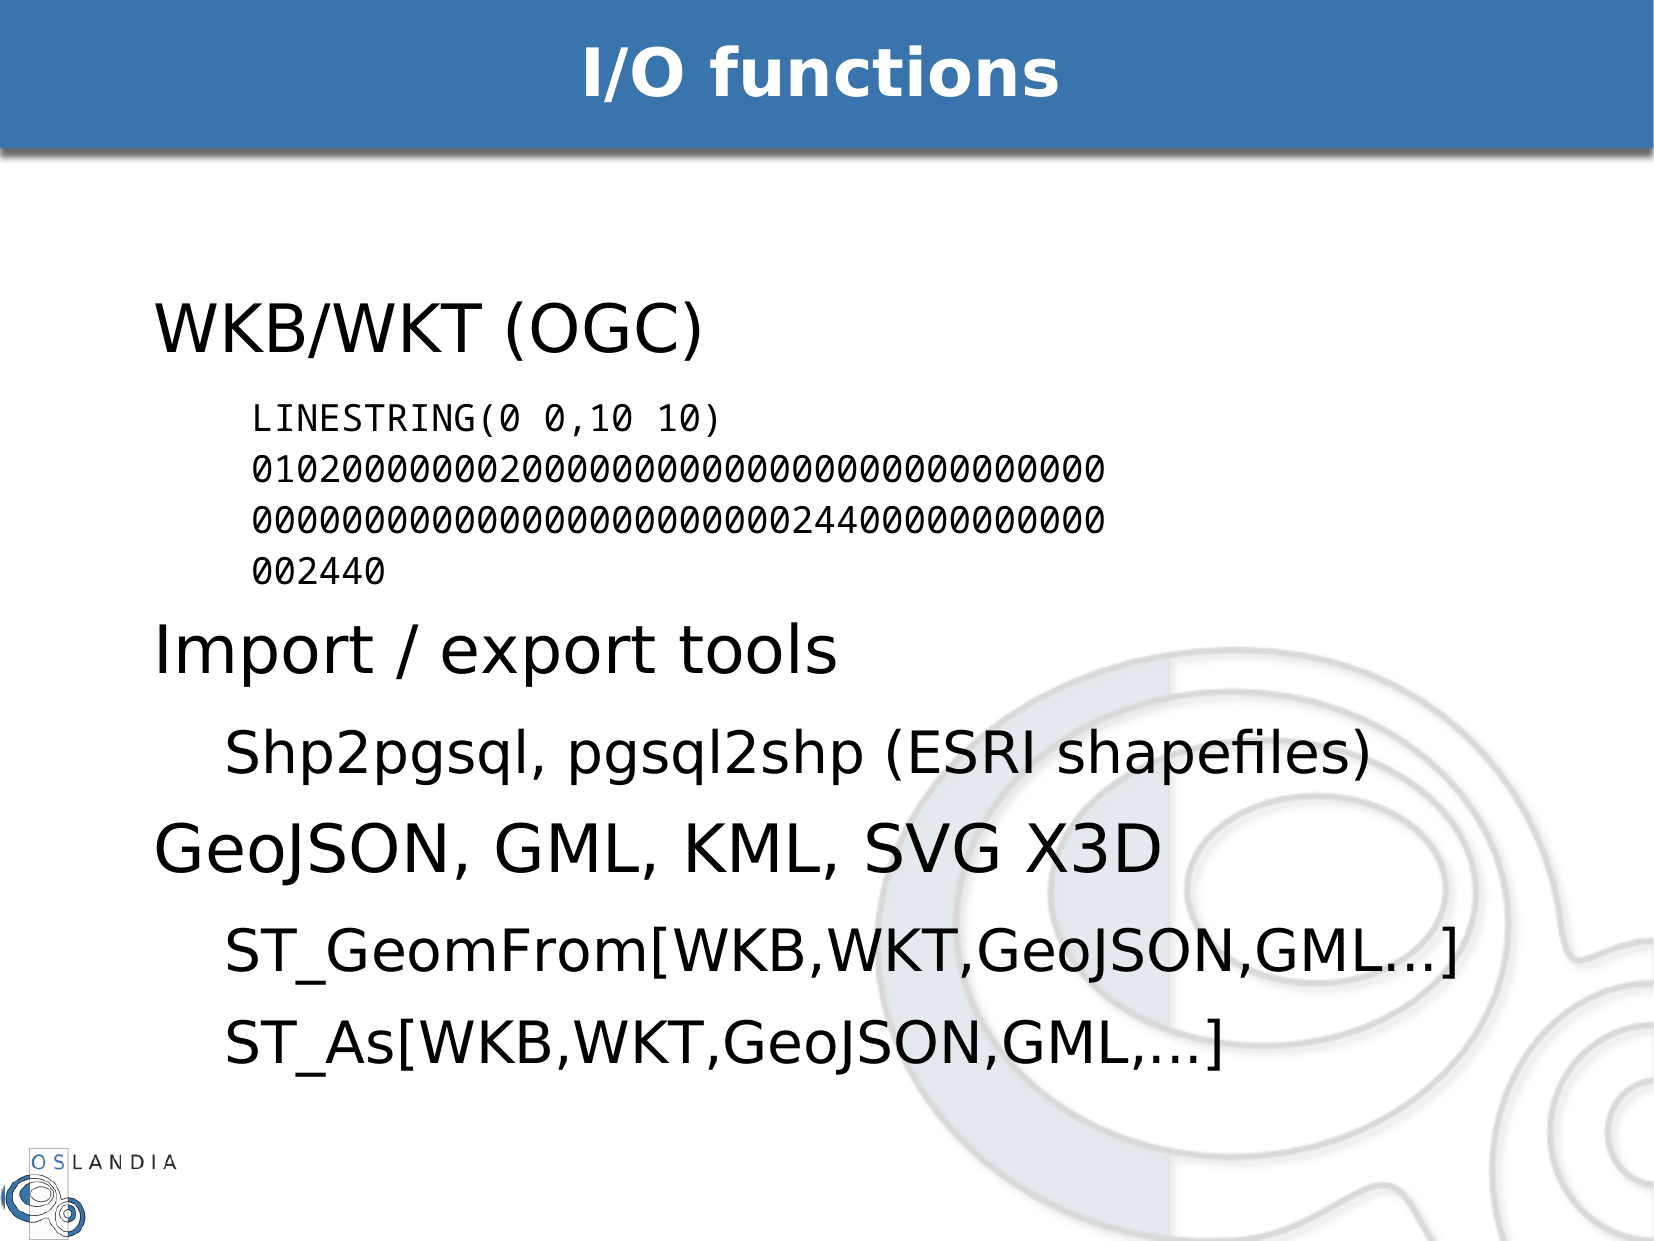

# I/O functions
WKB/WKT (OGC)
Import / export tools
Shp2pgsql, pgsql2shp (ESRI shapefiles)
GeoJSON, GML, KML, SVG X3D
ST_GeomFrom[WKB,WKT,GeoJSON,GML...]
ST_As[WKB,WKT,GeoJSON,GML,...]
LINESTRING(0 0,10 10)
0102000000020000000000000000000000000000000000000000000000000024400000000000002440